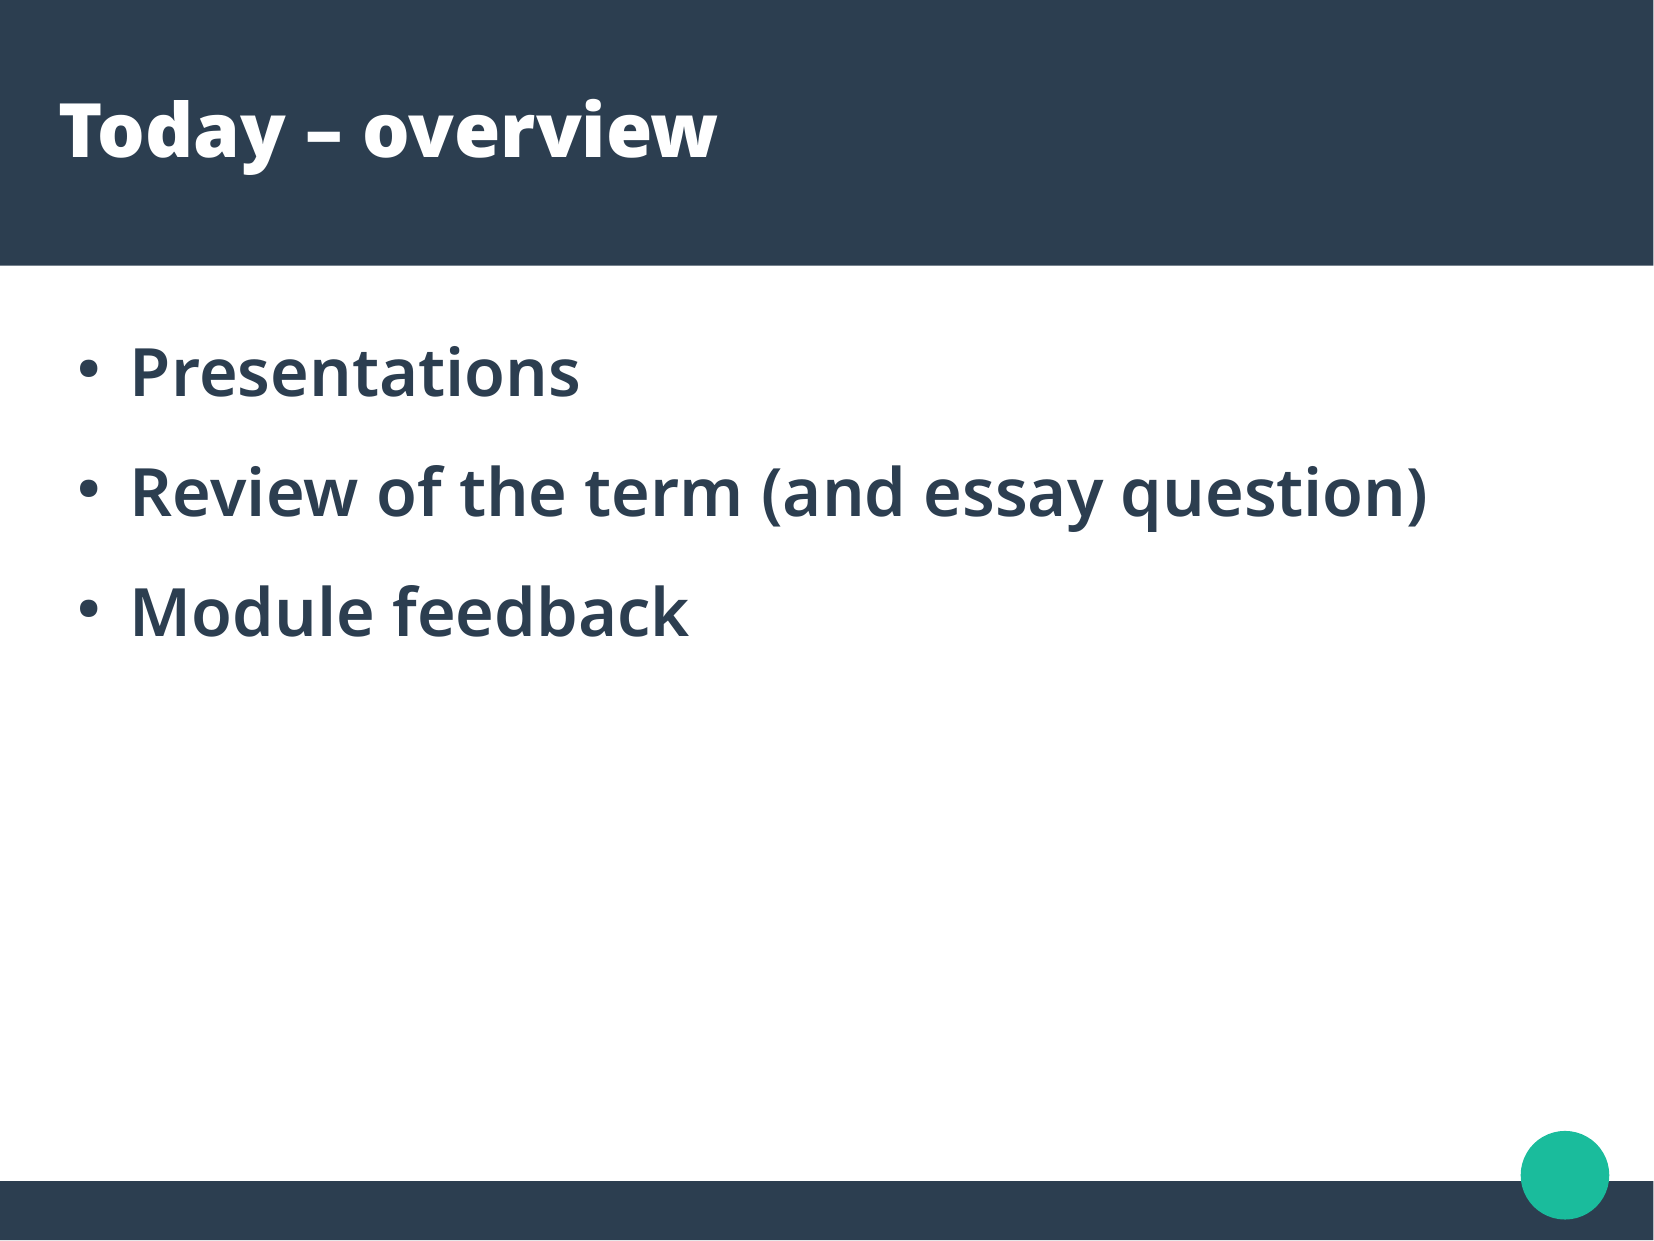

# Today – overview
Presentations
Review of the term (and essay question)
Module feedback